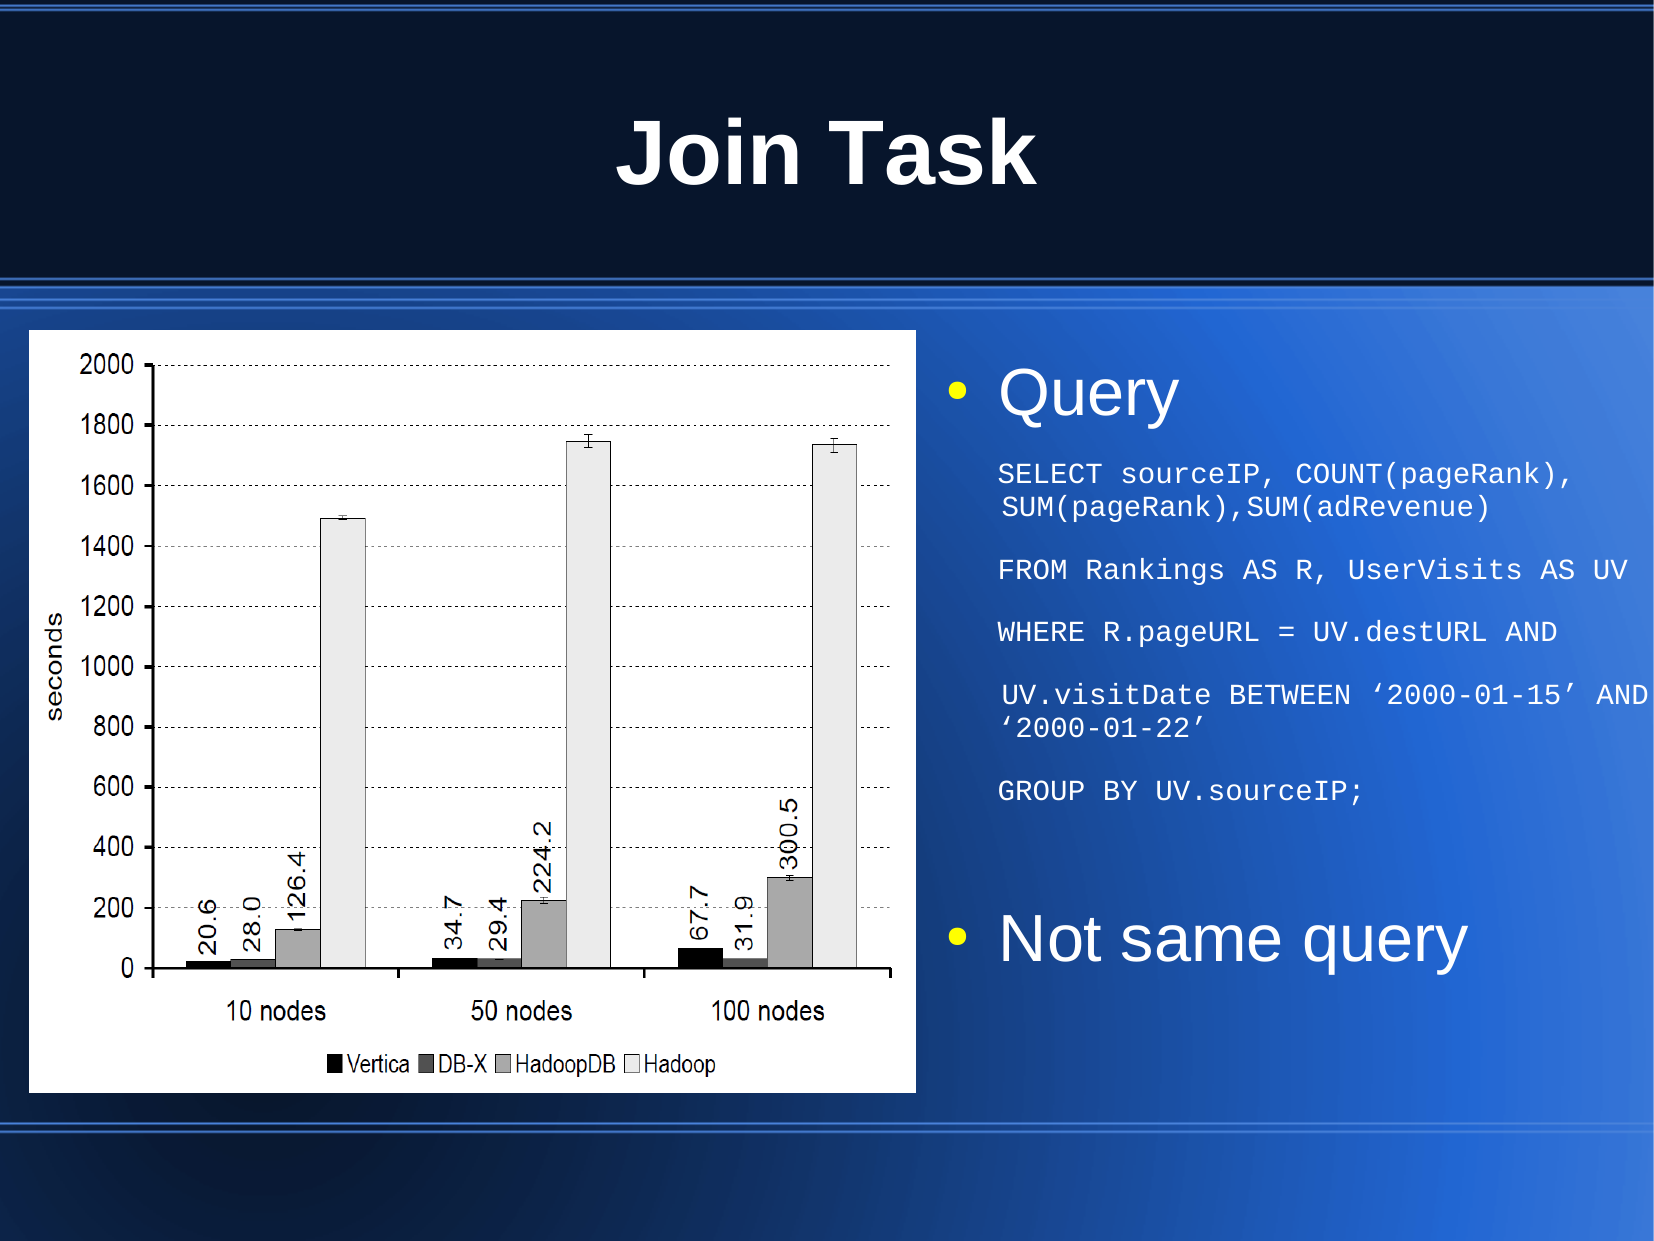

# Join Task
Query
 SELECT sourceIP, COUNT(pageRank), 	SUM(pageRank),SUM(adRevenue)
 FROM Rankings AS R, UserVisits AS UV
 WHERE R.pageURL = UV.destURL AND
 	UV.visitDate BETWEEN ‘2000-01-15’ AND ‘2000-01-22’
 GROUP BY UV.sourceIP;
Not same query